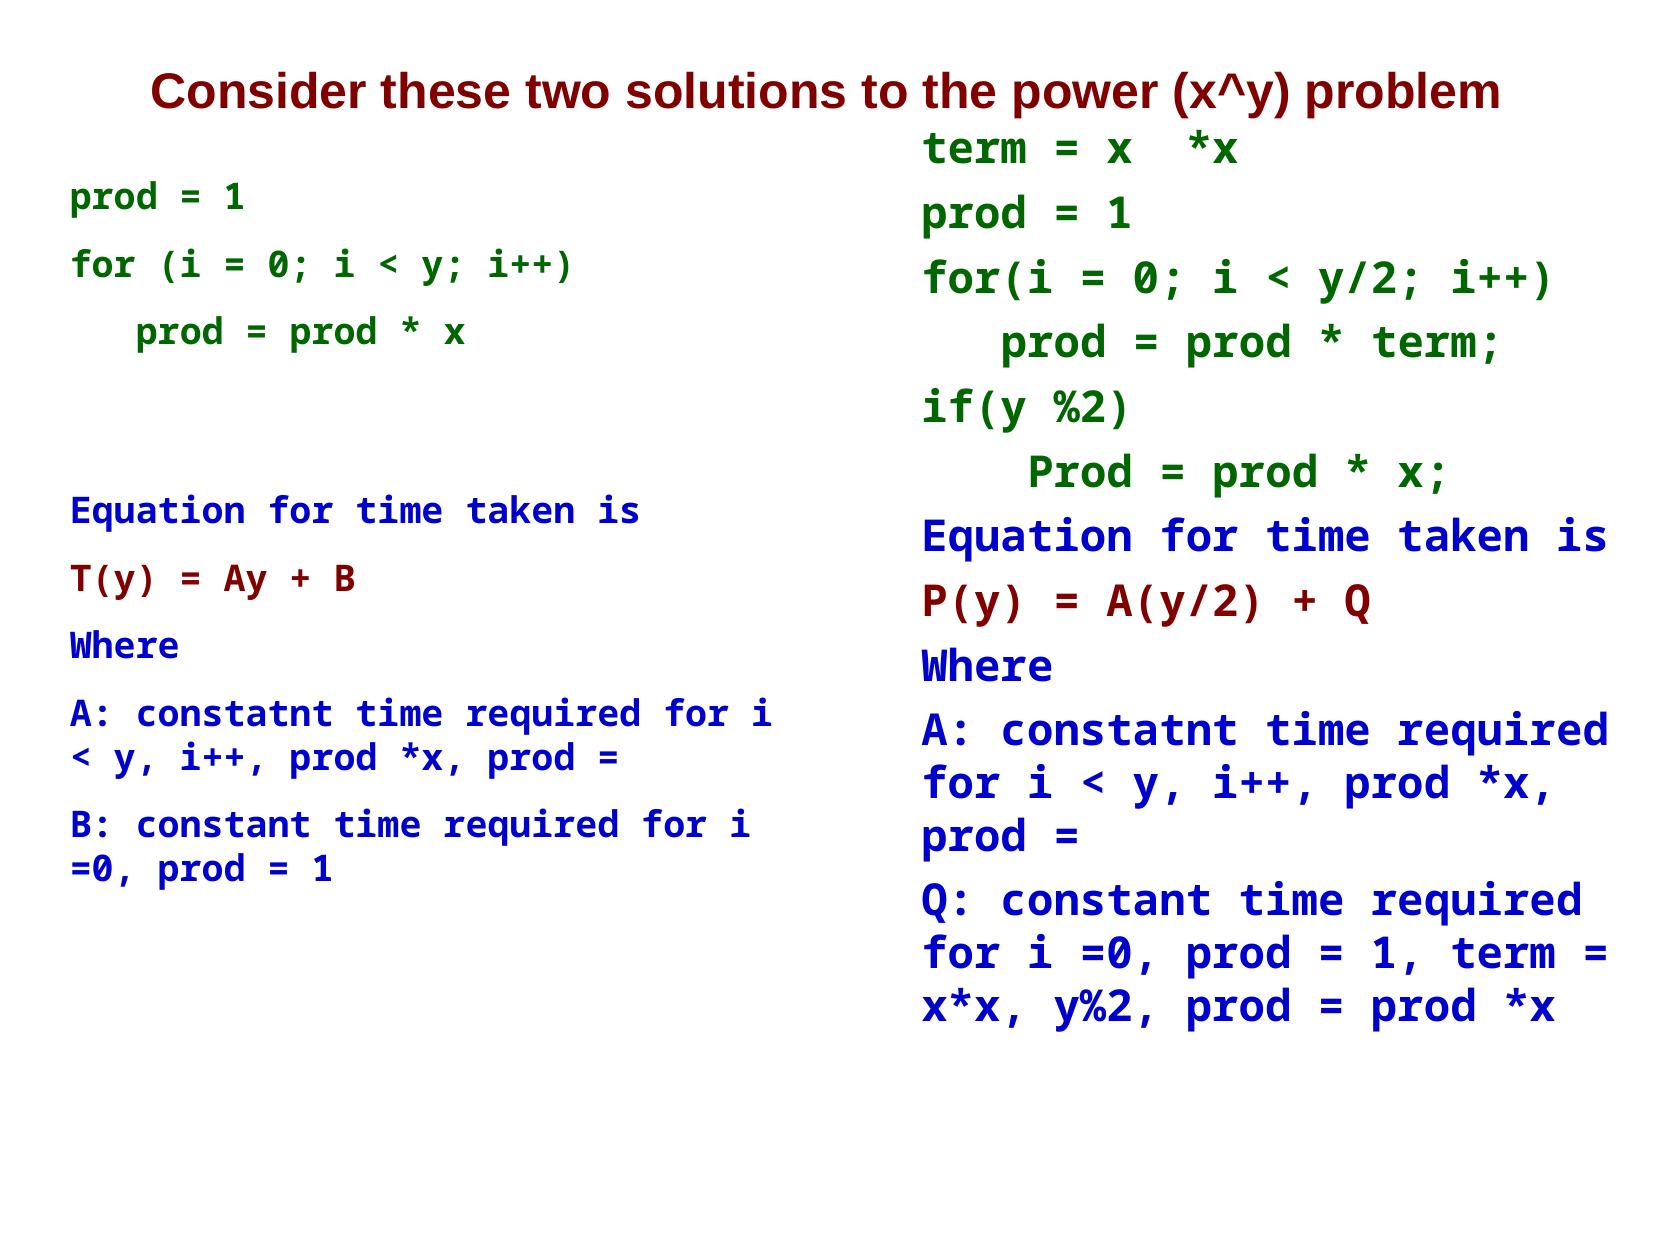

# Consider these two solutions to the power (x^y) problem
term = x *x
prod = 1
for(i = 0; i < y/2; i++)
 prod = prod * term;
if(y %2)
 Prod = prod * x;
Equation for time taken is
P(y) = A(y/2) + Q
Where
A: constatnt time required for i < y, i++, prod *x, prod =
Q: constant time required for i =0, prod = 1, term = x*x, y%2, prod = prod *x
prod = 1
for (i = 0; i < y; i++)
 prod = prod * x
Equation for time taken is
T(y) = Ay + B
Where
A: constatnt time required for i < y, i++, prod *x, prod =
B: constant time required for i =0, prod = 1